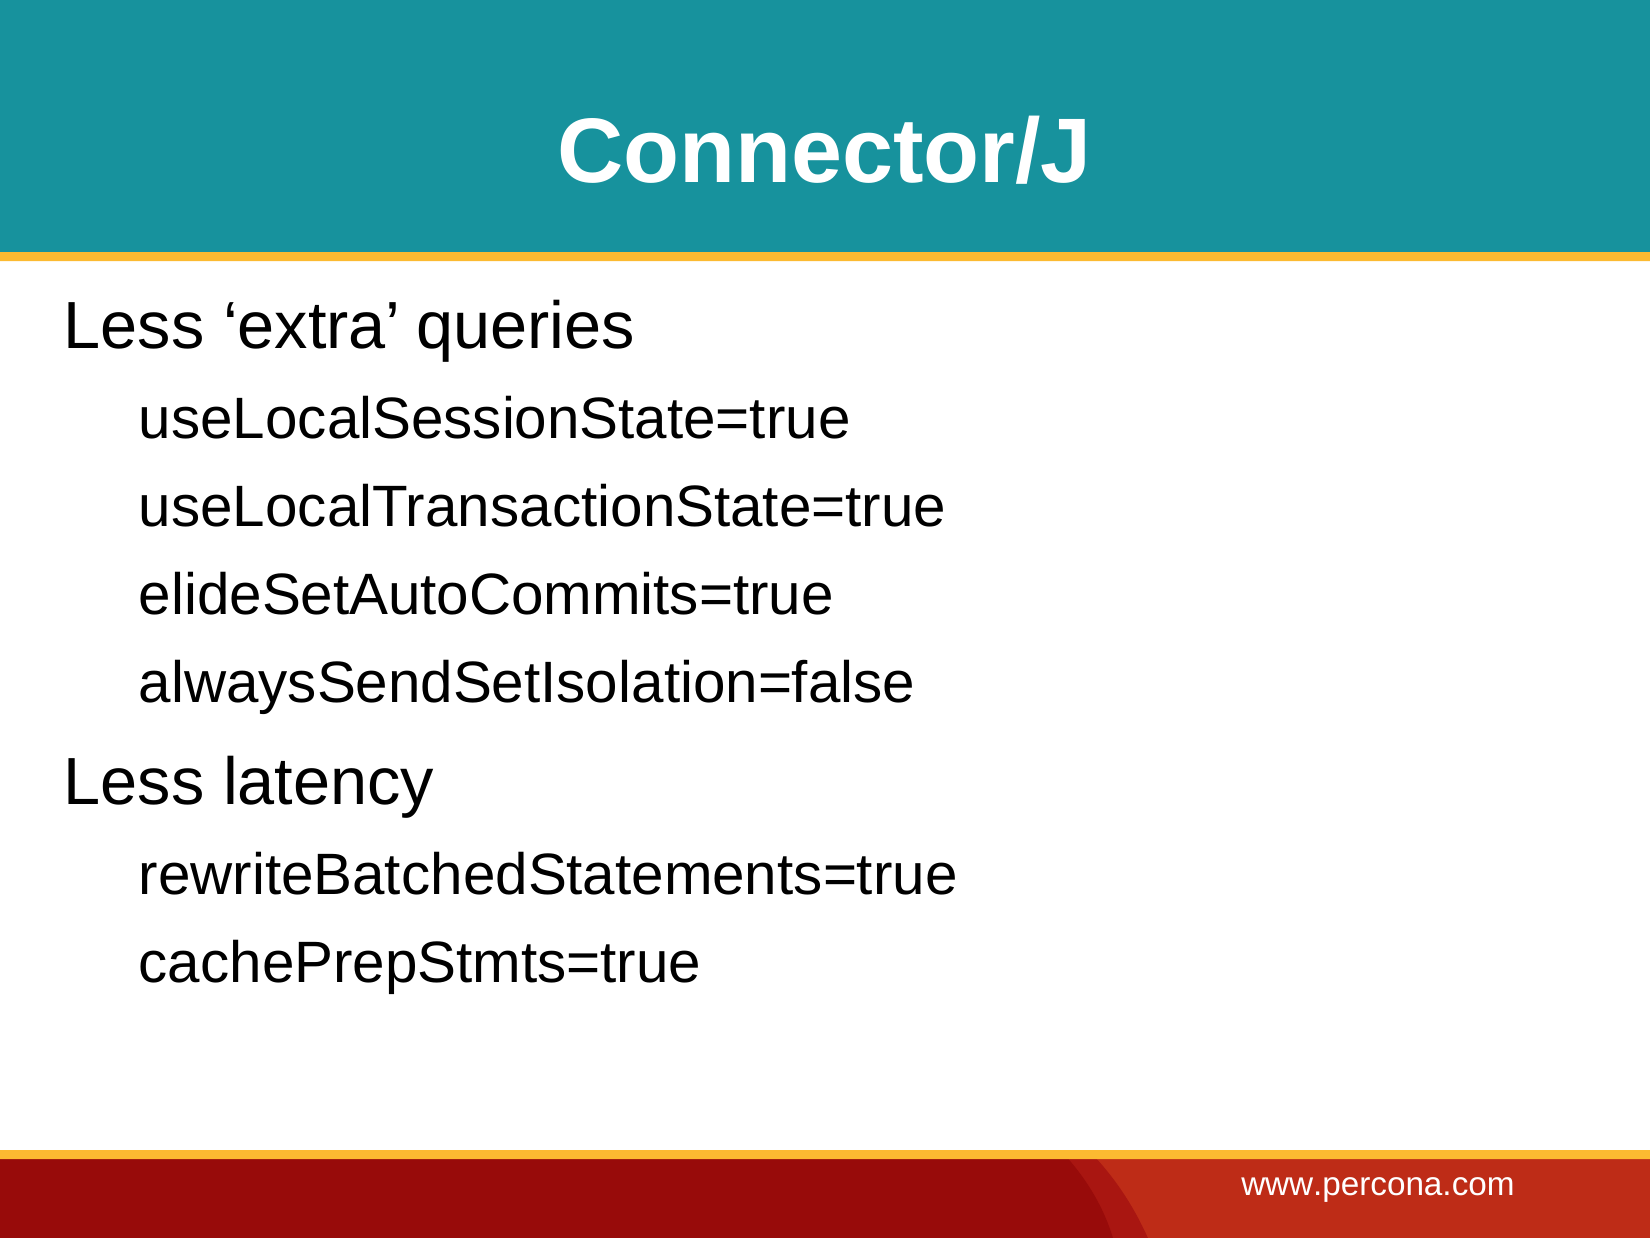

# Connector/J
Less ‘extra’ queries
useLocalSessionState=true
useLocalTransactionState=true
elideSetAutoCommits=true
alwaysSendSetIsolation=false
Less latency
rewriteBatchedStatements=true
cachePrepStmts=true
www.percona.com